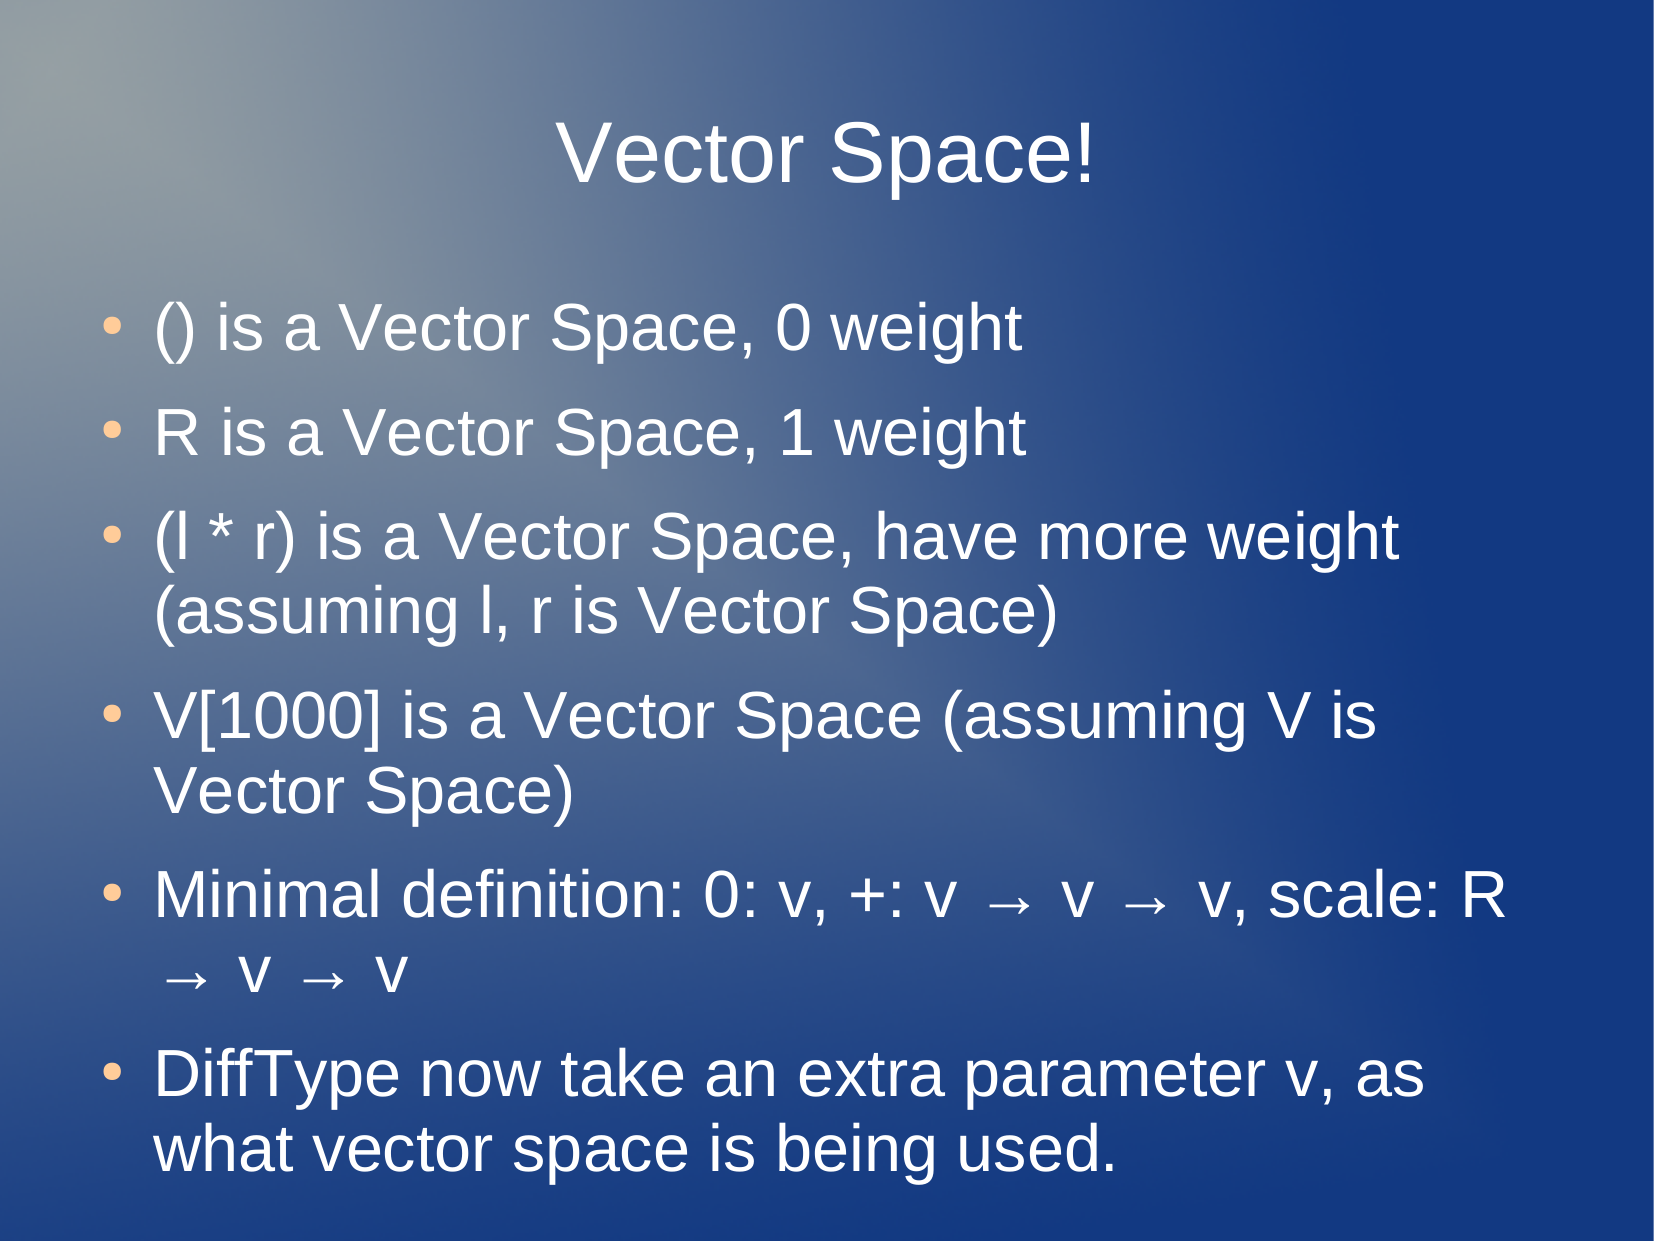

# Vector Space!
() is a Vector Space, 0 weight
R is a Vector Space, 1 weight
(l * r) is a Vector Space, have more weight (assuming l, r is Vector Space)
V[1000] is a Vector Space (assuming V is Vector Space)
Minimal definition: 0: v, +: v → v → v, scale: R → v → v
DiffType now take an extra parameter v, as what vector space is being used.